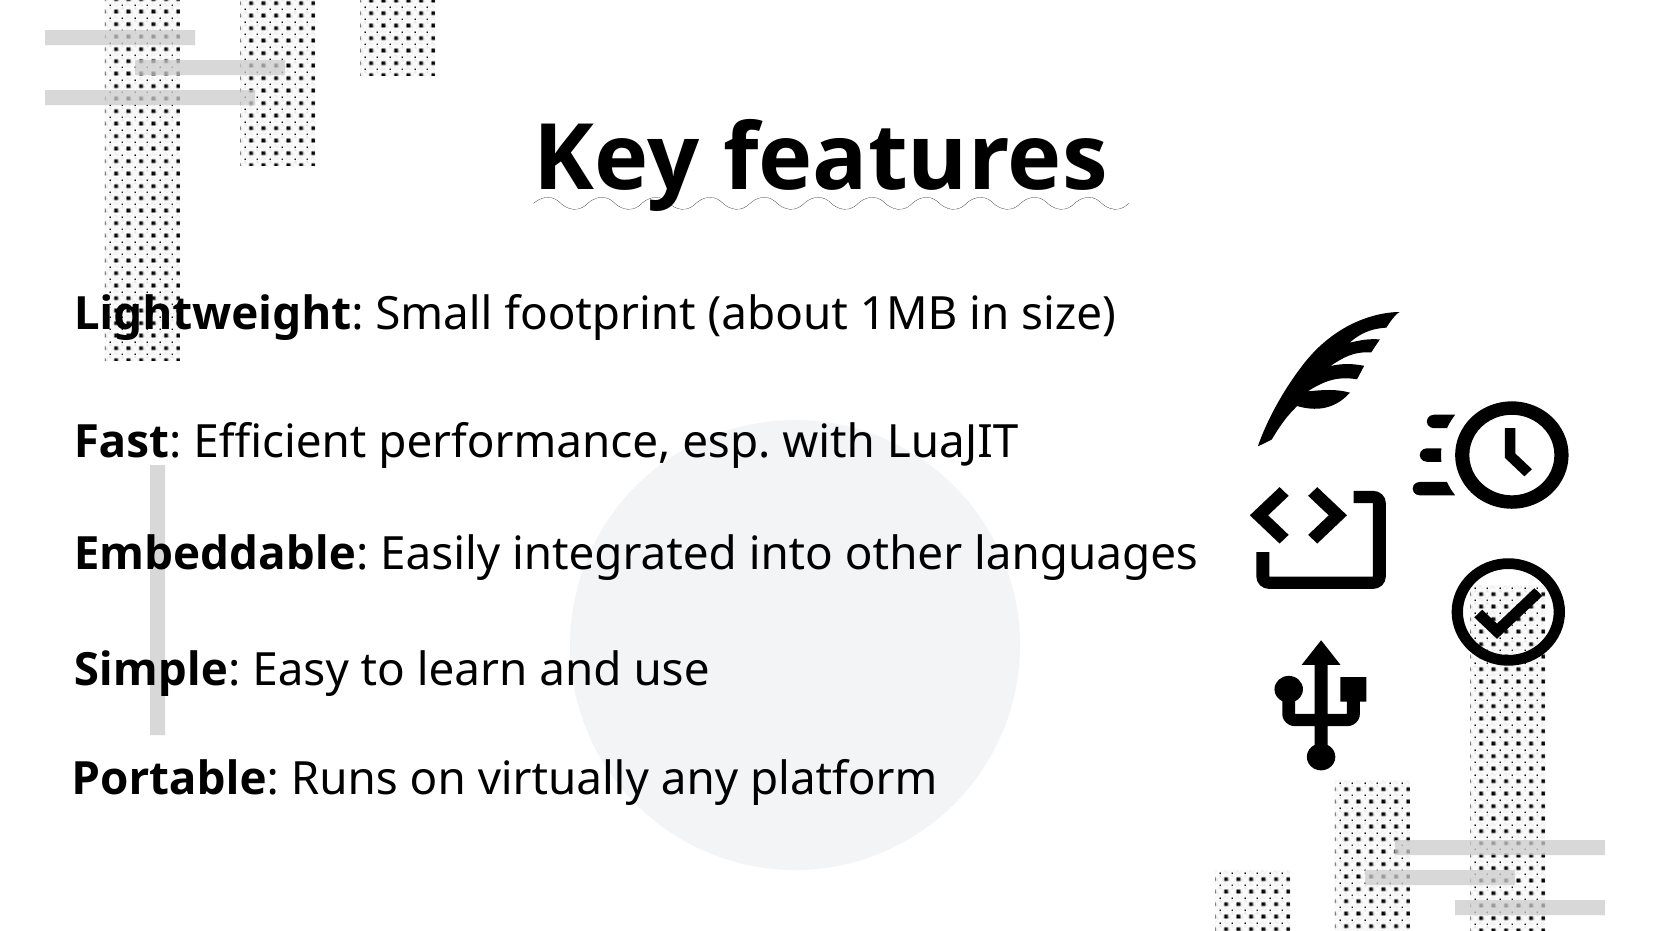

# Key features
Lightweight: Small footprint (about 1MB in size)
Fast: Efficient performance, esp. with LuaJIT
Embeddable: Easily integrated into other languages
Simple: Easy to learn and use
Portable: Runs on virtually any platform